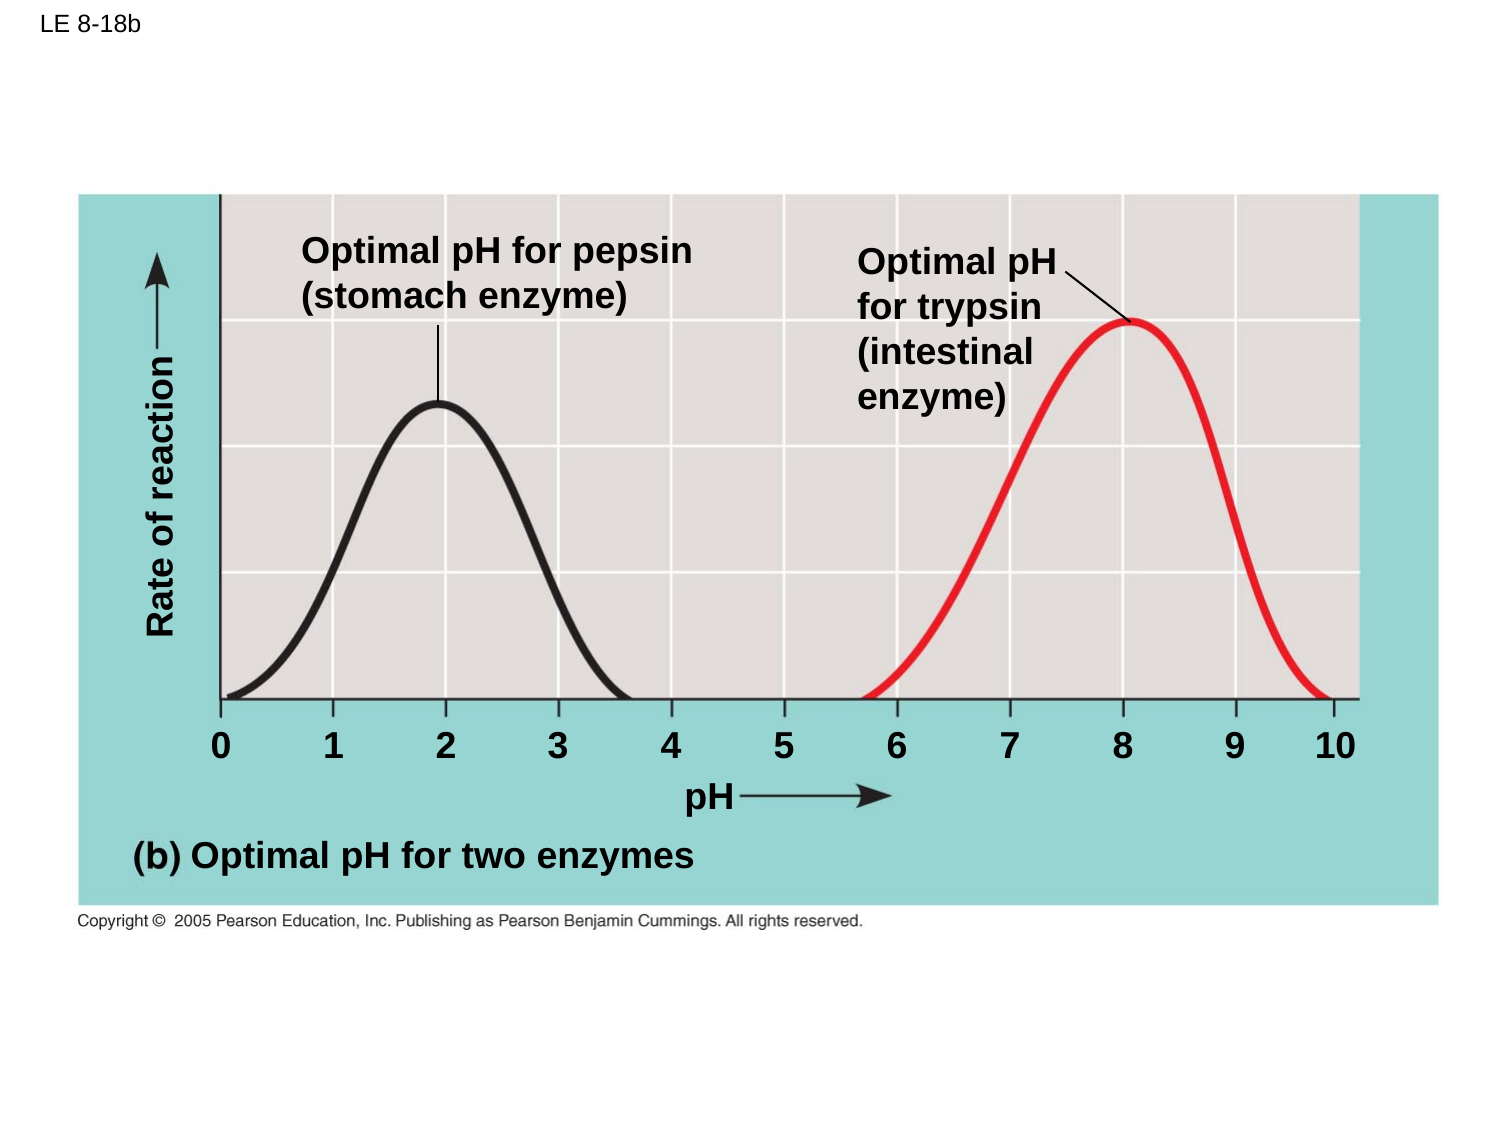

# LE 8-18b
Optimal pH for pepsin
(stomach enzyme)
Optimal pH
for trypsin
(intestinal
enzyme)
Rate of reaction
2
3
6
7
9
10
0
1
4
5
8
pH
Optimal pH for two enzymes